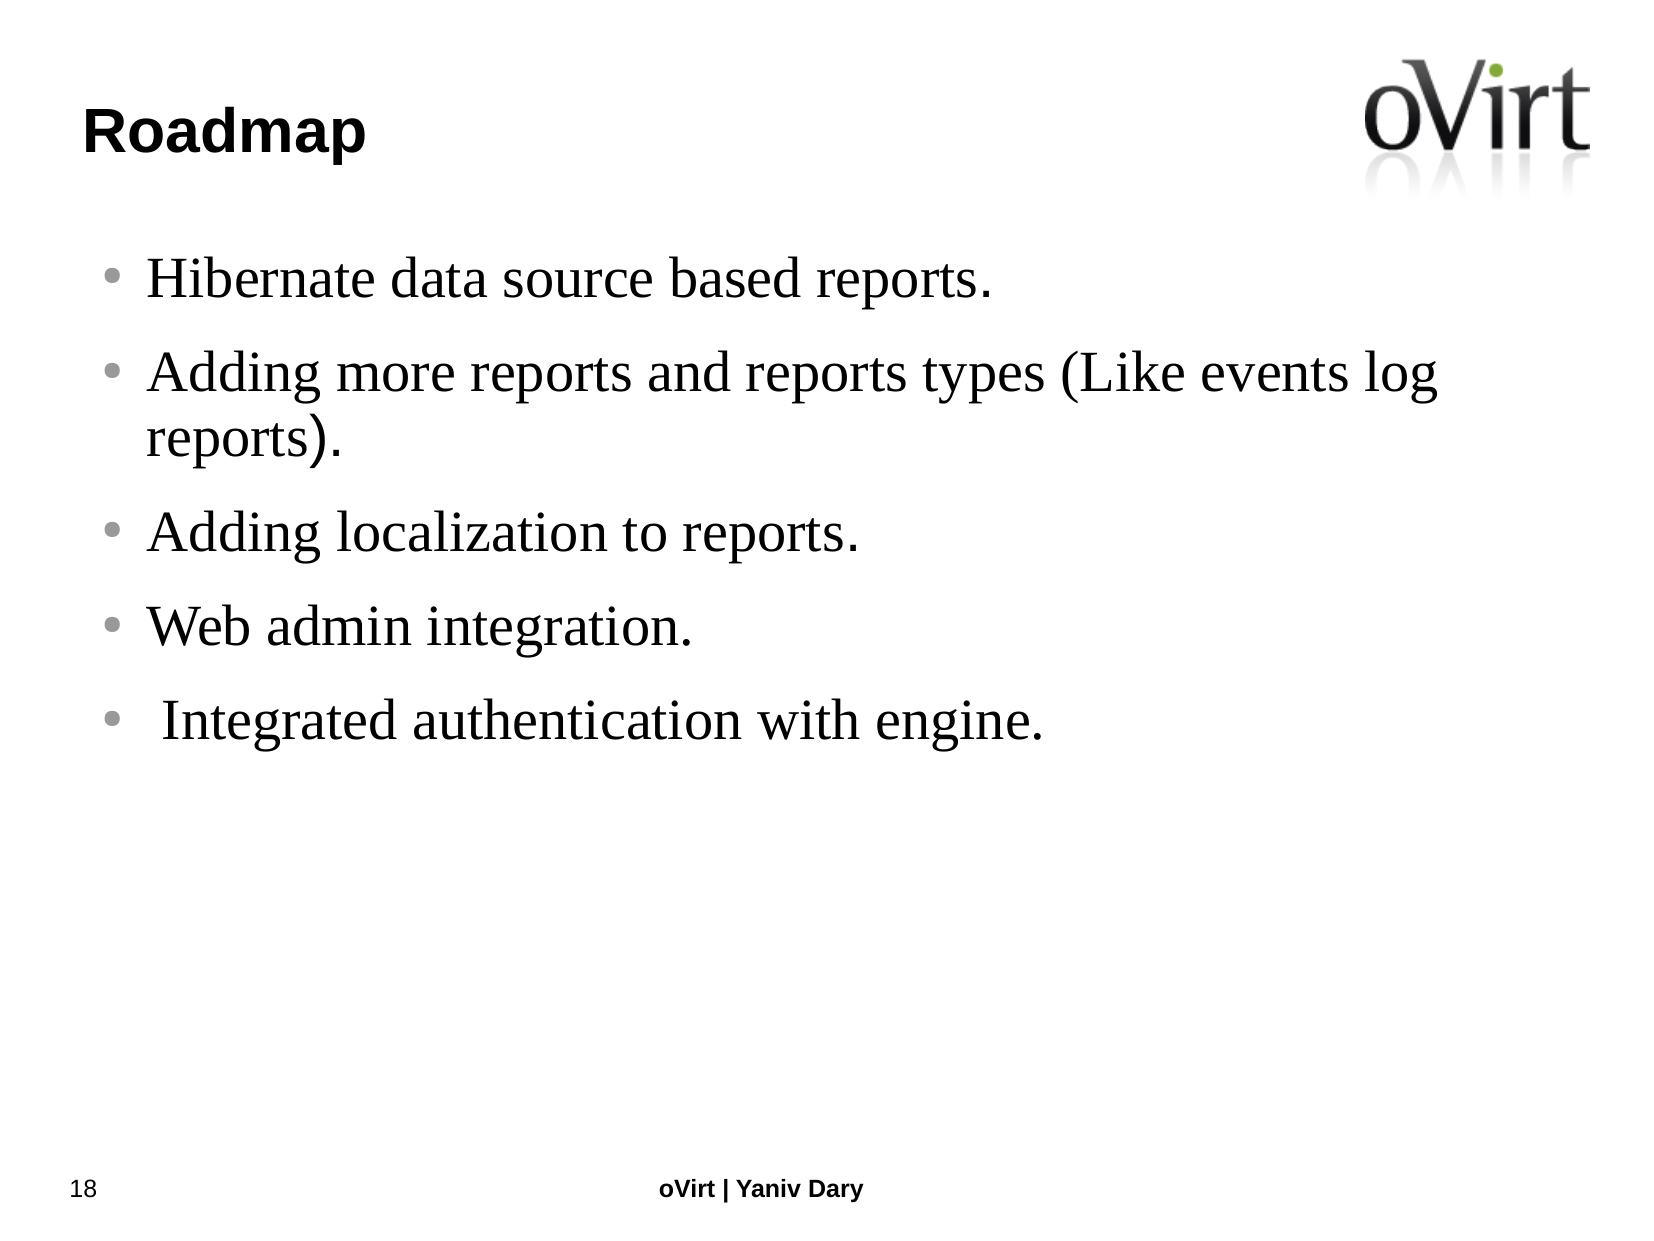

# Roadmap
Hibernate data source based reports.
Adding more reports and reports types (Like events log reports).
Adding localization to reports.
Web admin integration.
 Integrated authentication with engine.